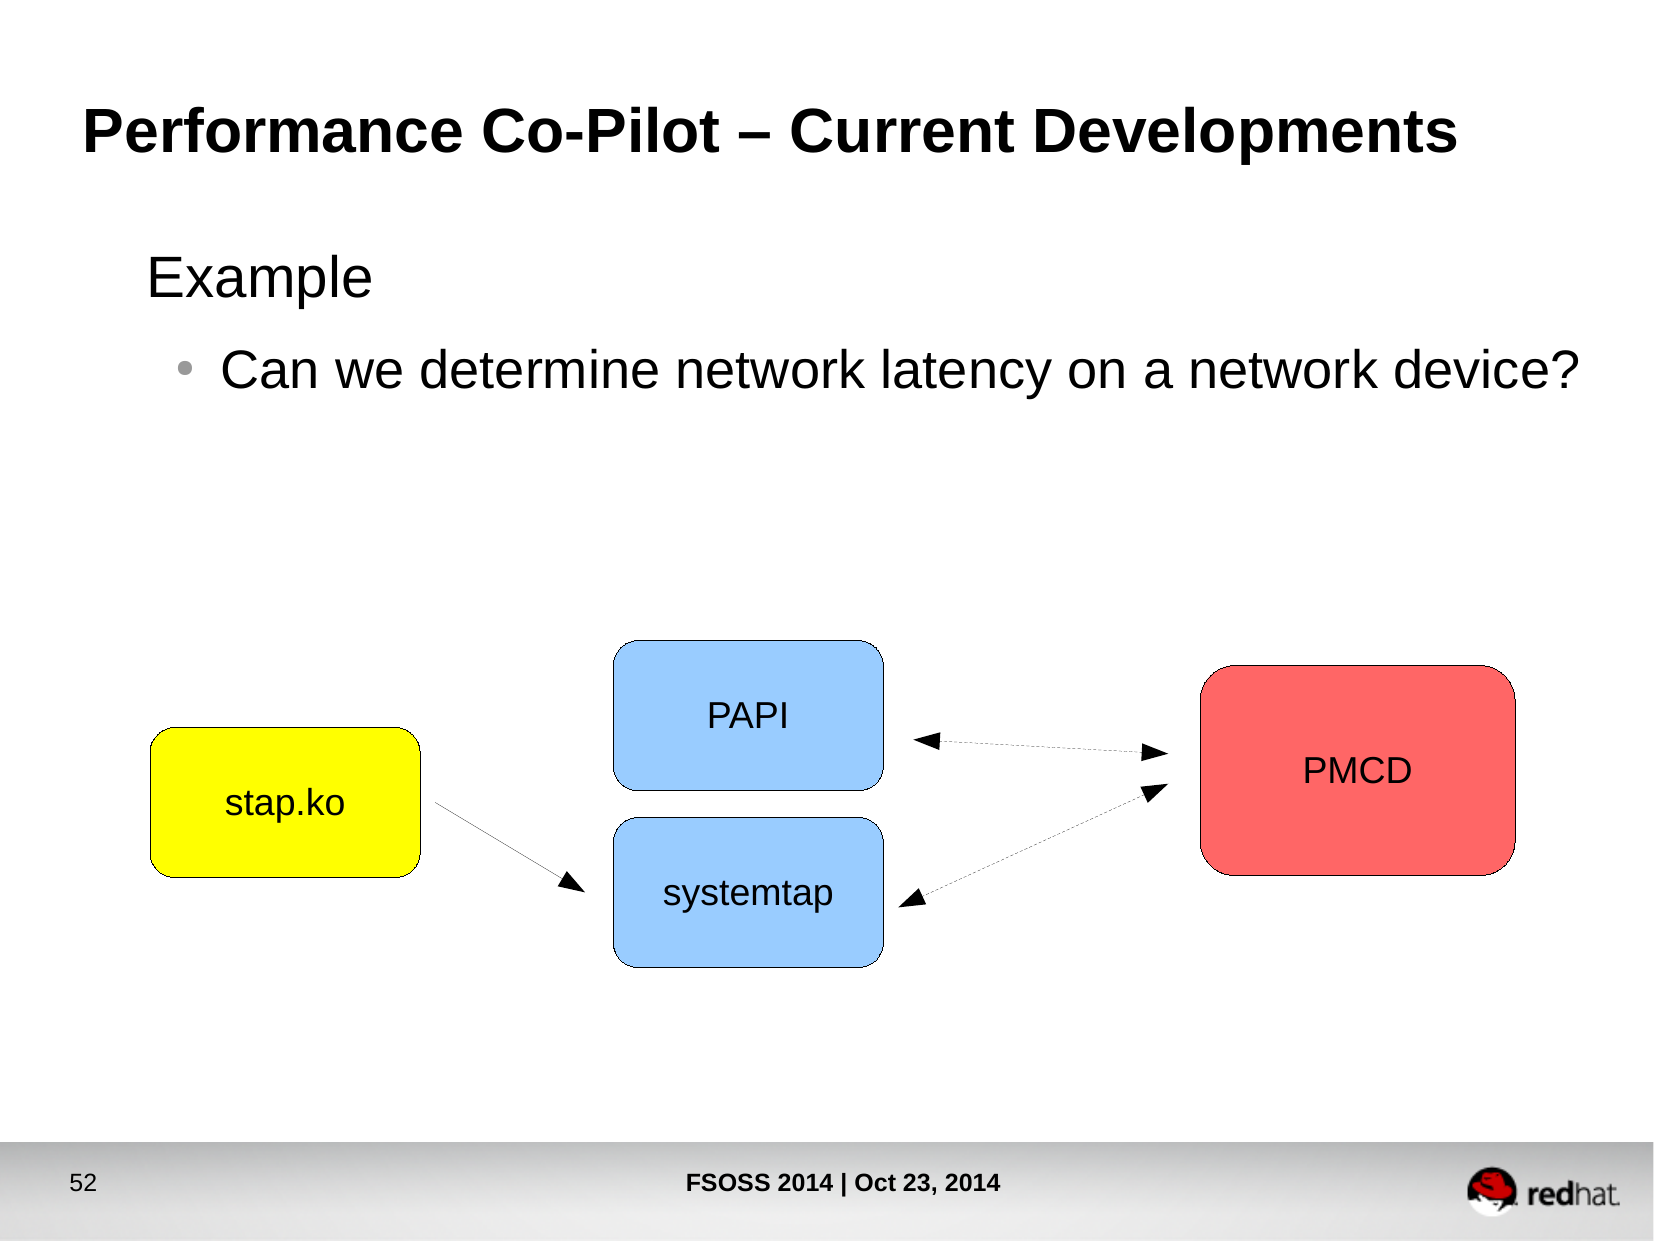

# Performance Co-Pilot – Current Developments
Example
Can we determine network latency on a network device?
PAPI
PMCD
stap.ko
Application
Specific
Application
Specific
systemtap